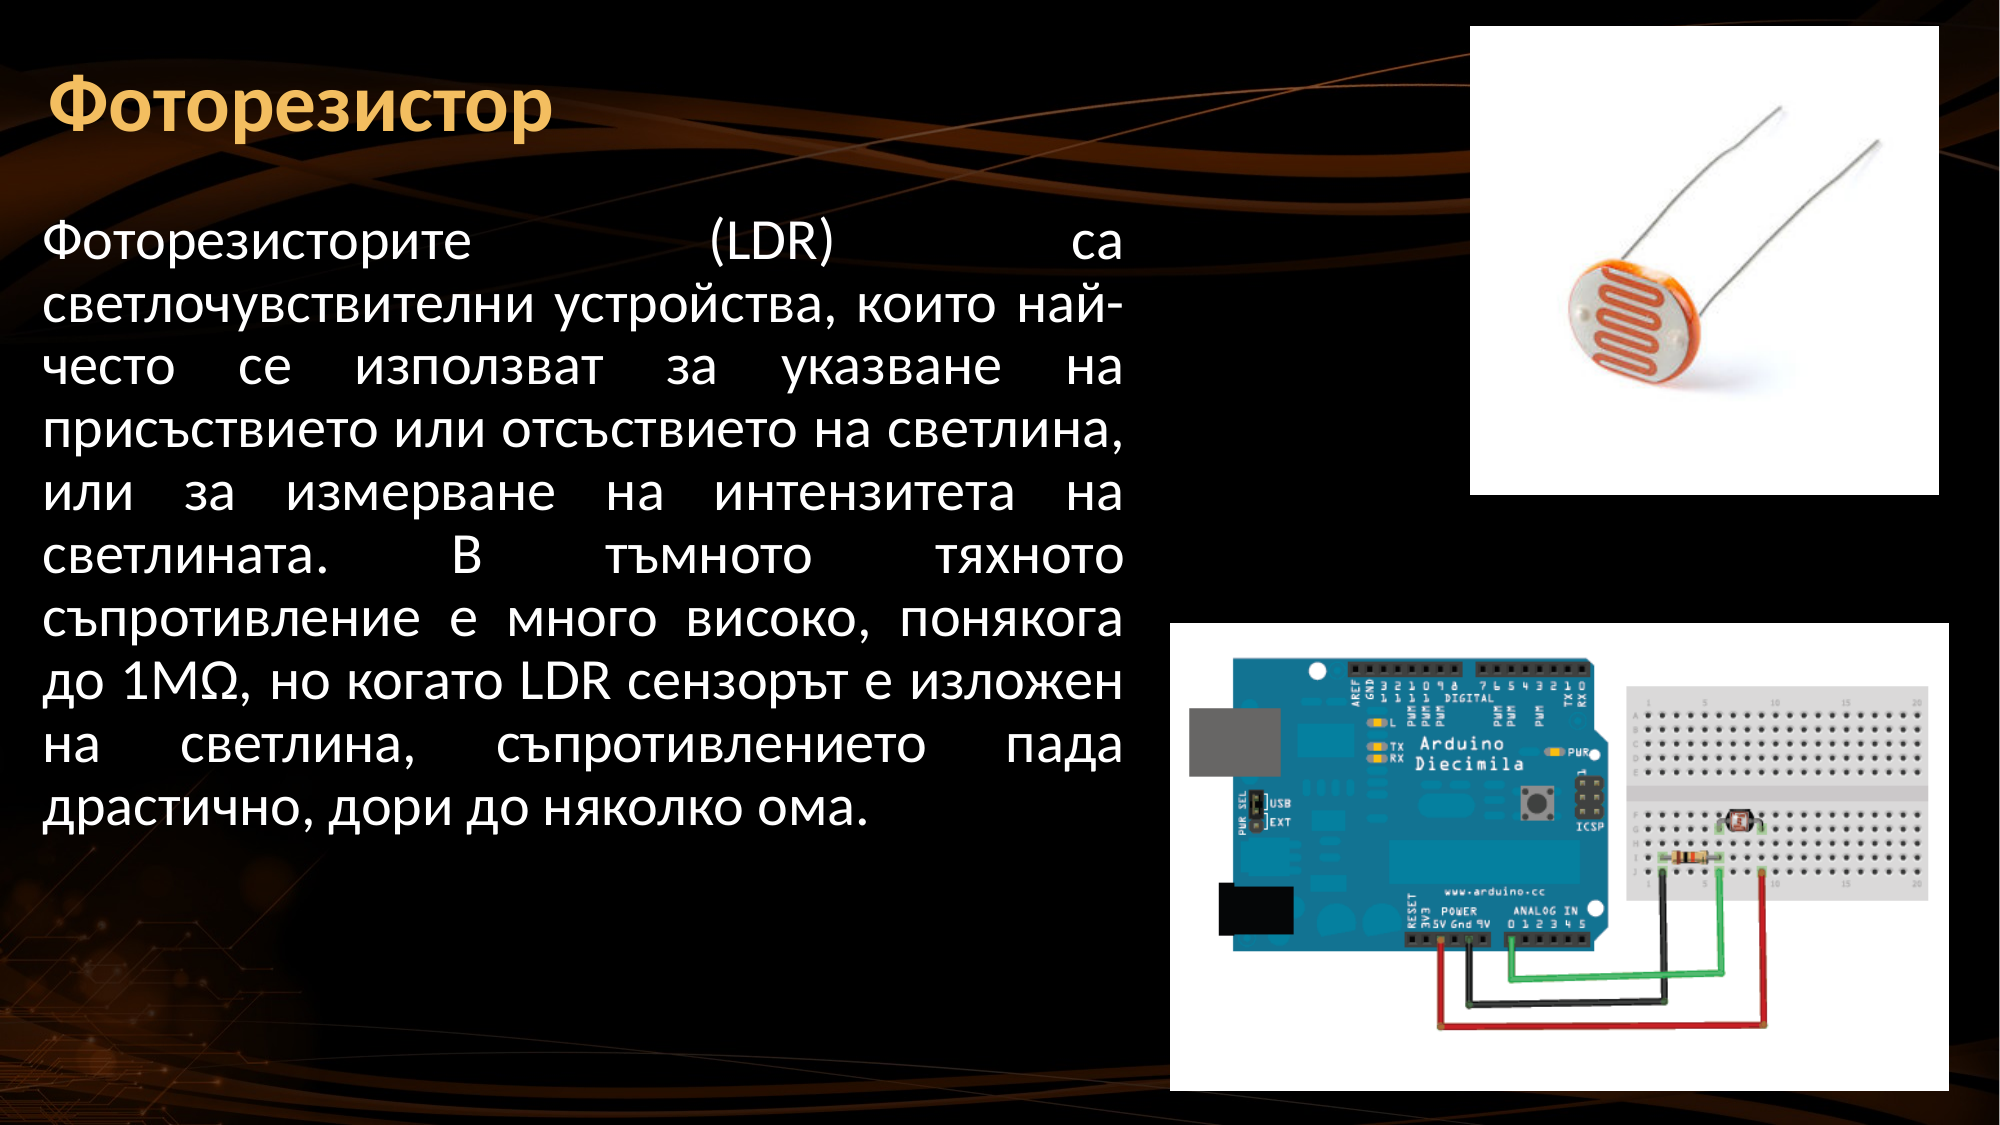

Фоторезистор
Фоторезисторите (LDR) са светлочувствителни устройства, които най-често се използват за указване на присъствието или отсъствието на светлина, или за измерване на интензитета на светлината. В тъмното тяхното съпротивление е много високо, понякога до 1MΩ, но когато LDR сензорът е изложен на светлина, съпротивлението пада драстично, дори до няколко ома.